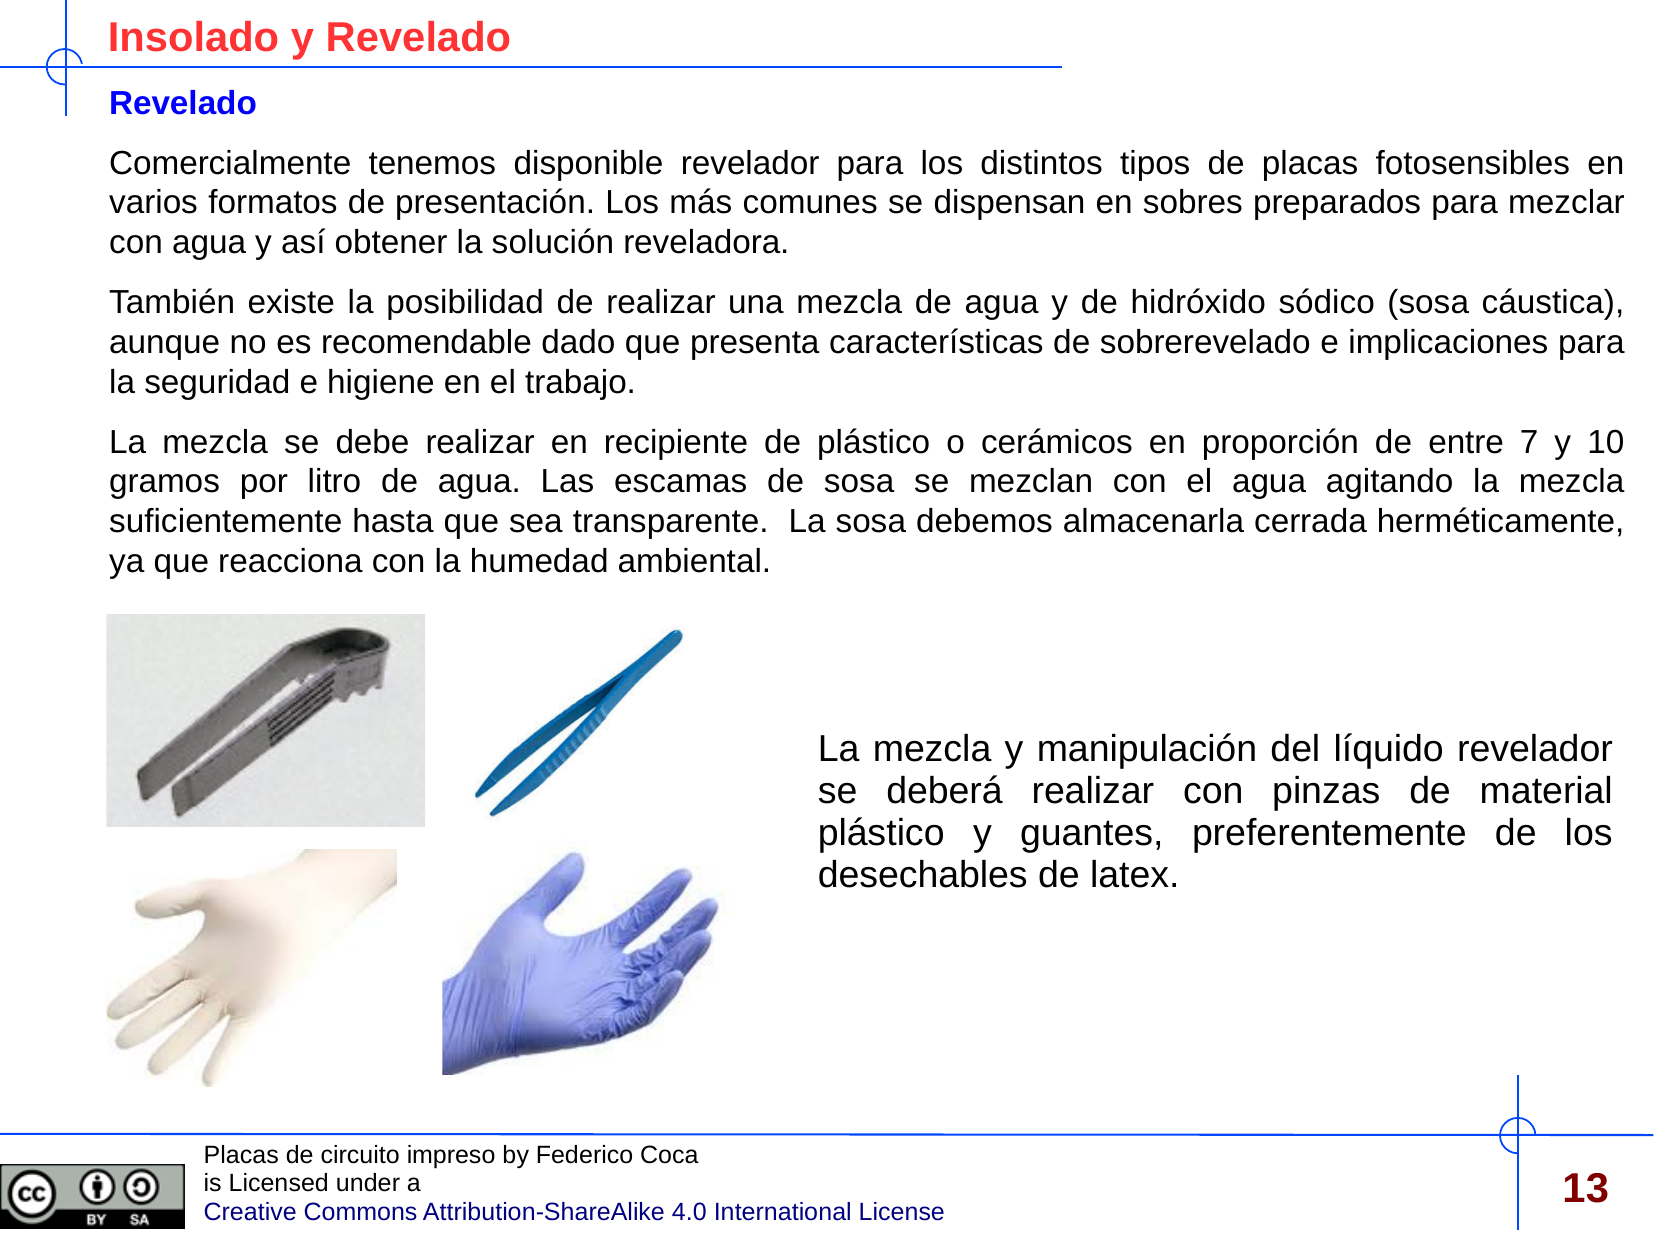

Insolado y Revelado
Revelado
Comercialmente tenemos disponible revelador para los distintos tipos de placas fotosensibles en varios formatos de presentación. Los más comunes se dispensan en sobres preparados para mezclar con agua y así obtener la solución reveladora.
También existe la posibilidad de realizar una mezcla de agua y de hidróxido sódico (sosa cáustica), aunque no es recomendable dado que presenta características de sobrerevelado e implicaciones para la seguridad e higiene en el trabajo.
La mezcla se debe realizar en recipiente de plástico o cerámicos en proporción de entre 7 y 10 gramos por litro de agua. Las escamas de sosa se mezclan con el agua agitando la mezcla suficientemente hasta que sea transparente. La sosa debemos almacenarla cerrada herméticamente, ya que reacciona con la humedad ambiental.
La mezcla y manipulación del líquido revelador se deberá realizar con pinzas de material plástico y guantes, preferentemente de los desechables de latex.
Placas de circuito impreso by Federico Coca
is Licensed under a Creative Commons Attribution-ShareAlike 4.0 International License